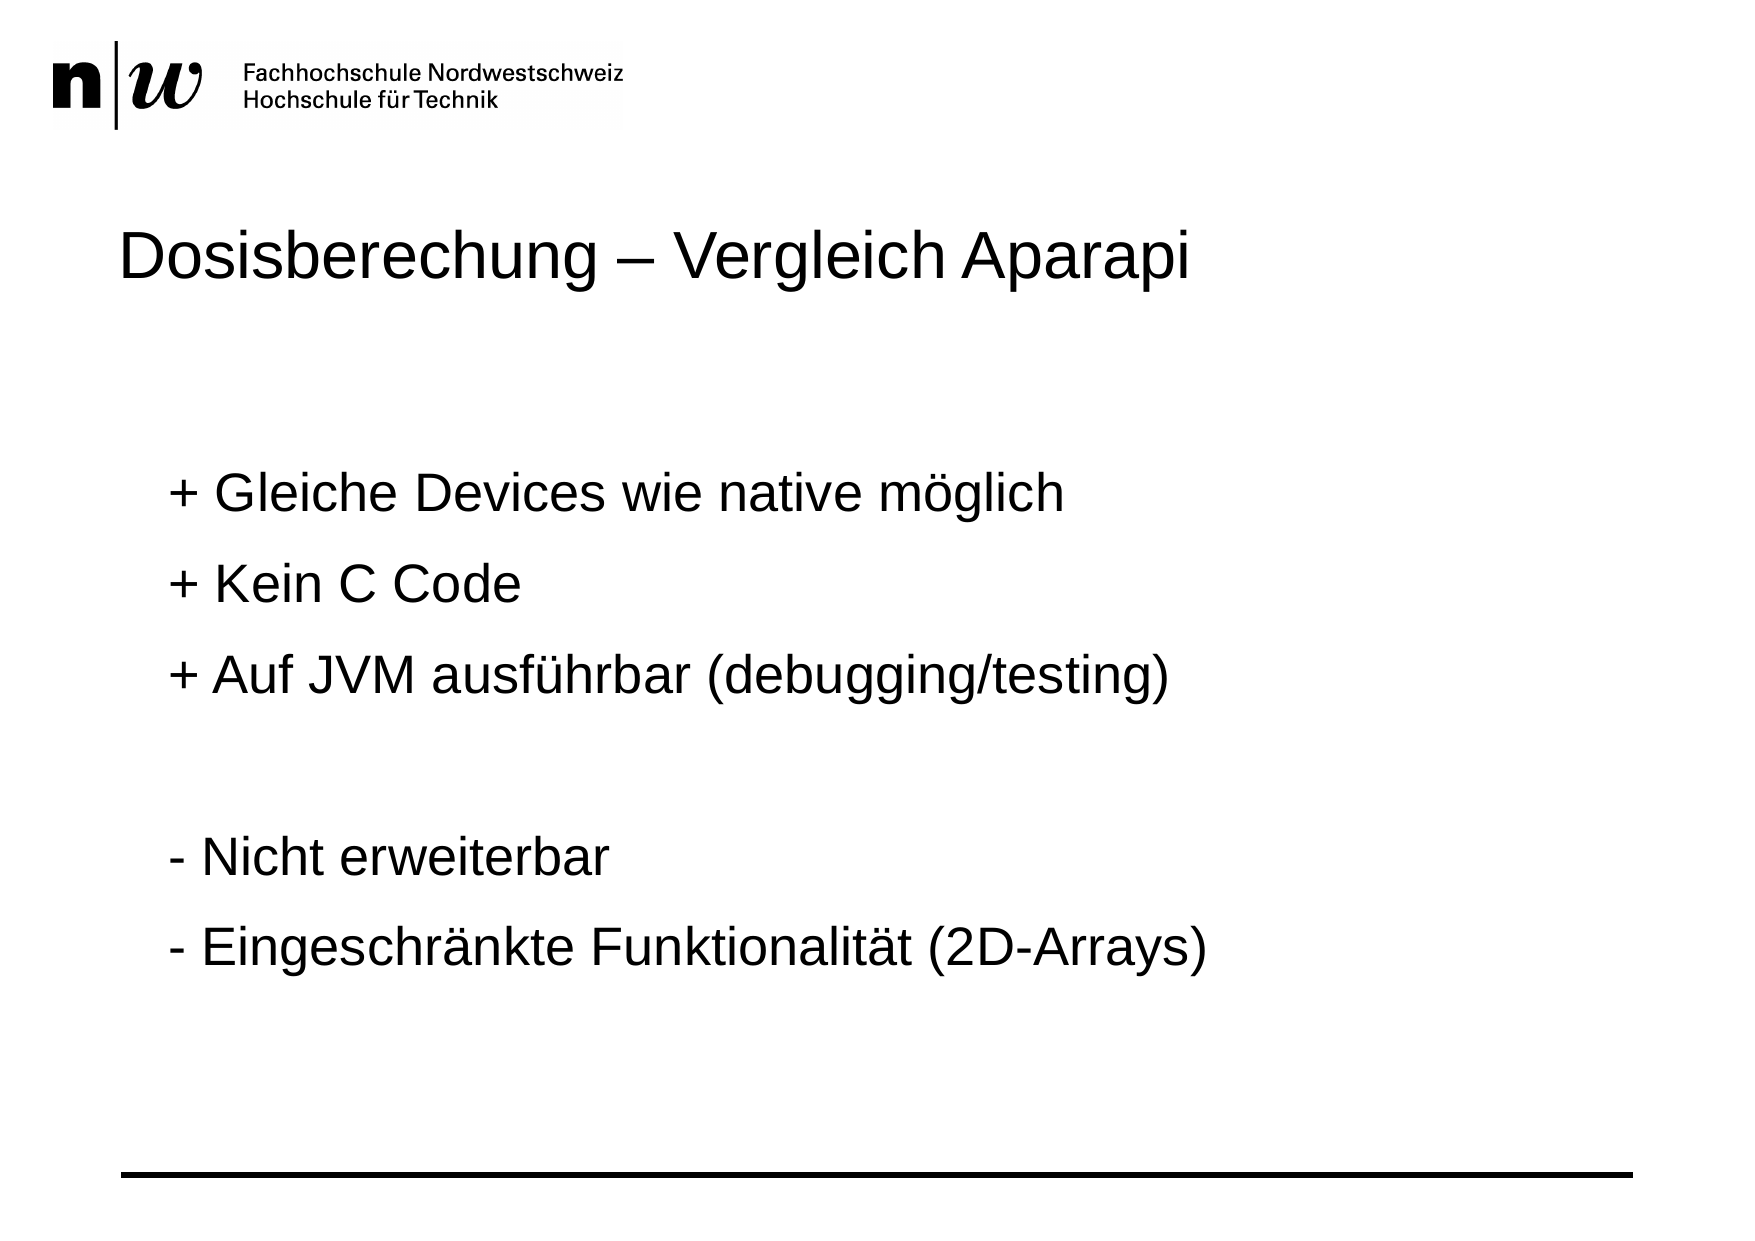

Dosisberechung – Vergleich Aparapi
+ Gleiche Devices wie native möglich
+ Kein C Code
+ Auf JVM ausführbar (debugging/testing)
- Nicht erweiterbar
- Eingeschränkte Funktionalität (2D-Arrays)